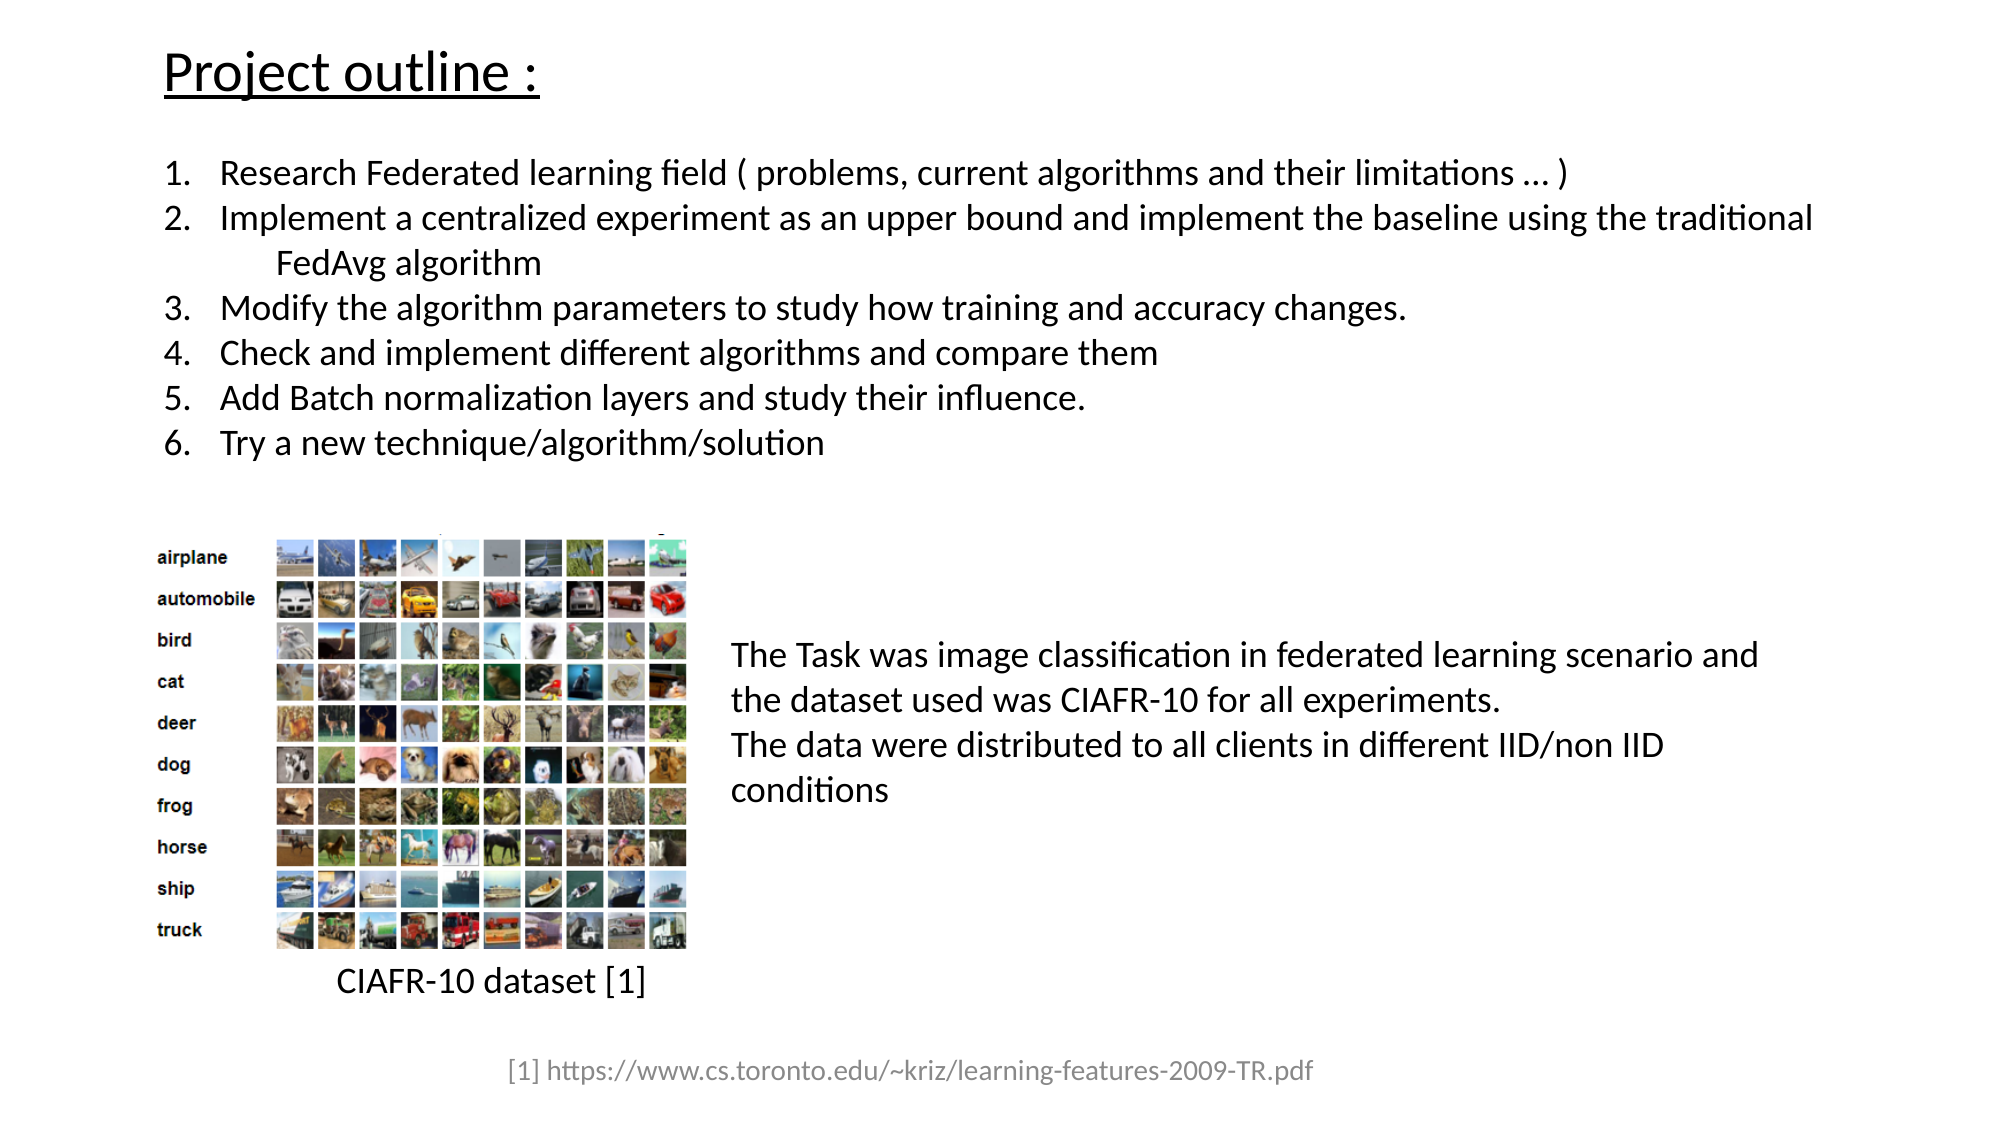

Project outline :
Research Federated learning field ( problems, current algorithms and their limitations … )
Implement a centralized experiment as an upper bound and implement the baseline using the traditional FedAvg algorithm
Modify the algorithm parameters to study how training and accuracy changes.
Check and implement different algorithms and compare them
Add Batch normalization layers and study their influence.
Try a new technique/algorithm/solution
The Task was image classification in federated learning scenario and the dataset used was CIAFR-10 for all experiments.
The data were distributed to all clients in different IID/non IID conditions
CIAFR-10 dataset [1]
 [1] https://www.cs.toronto.edu/~kriz/learning-features-2009-TR.pdf